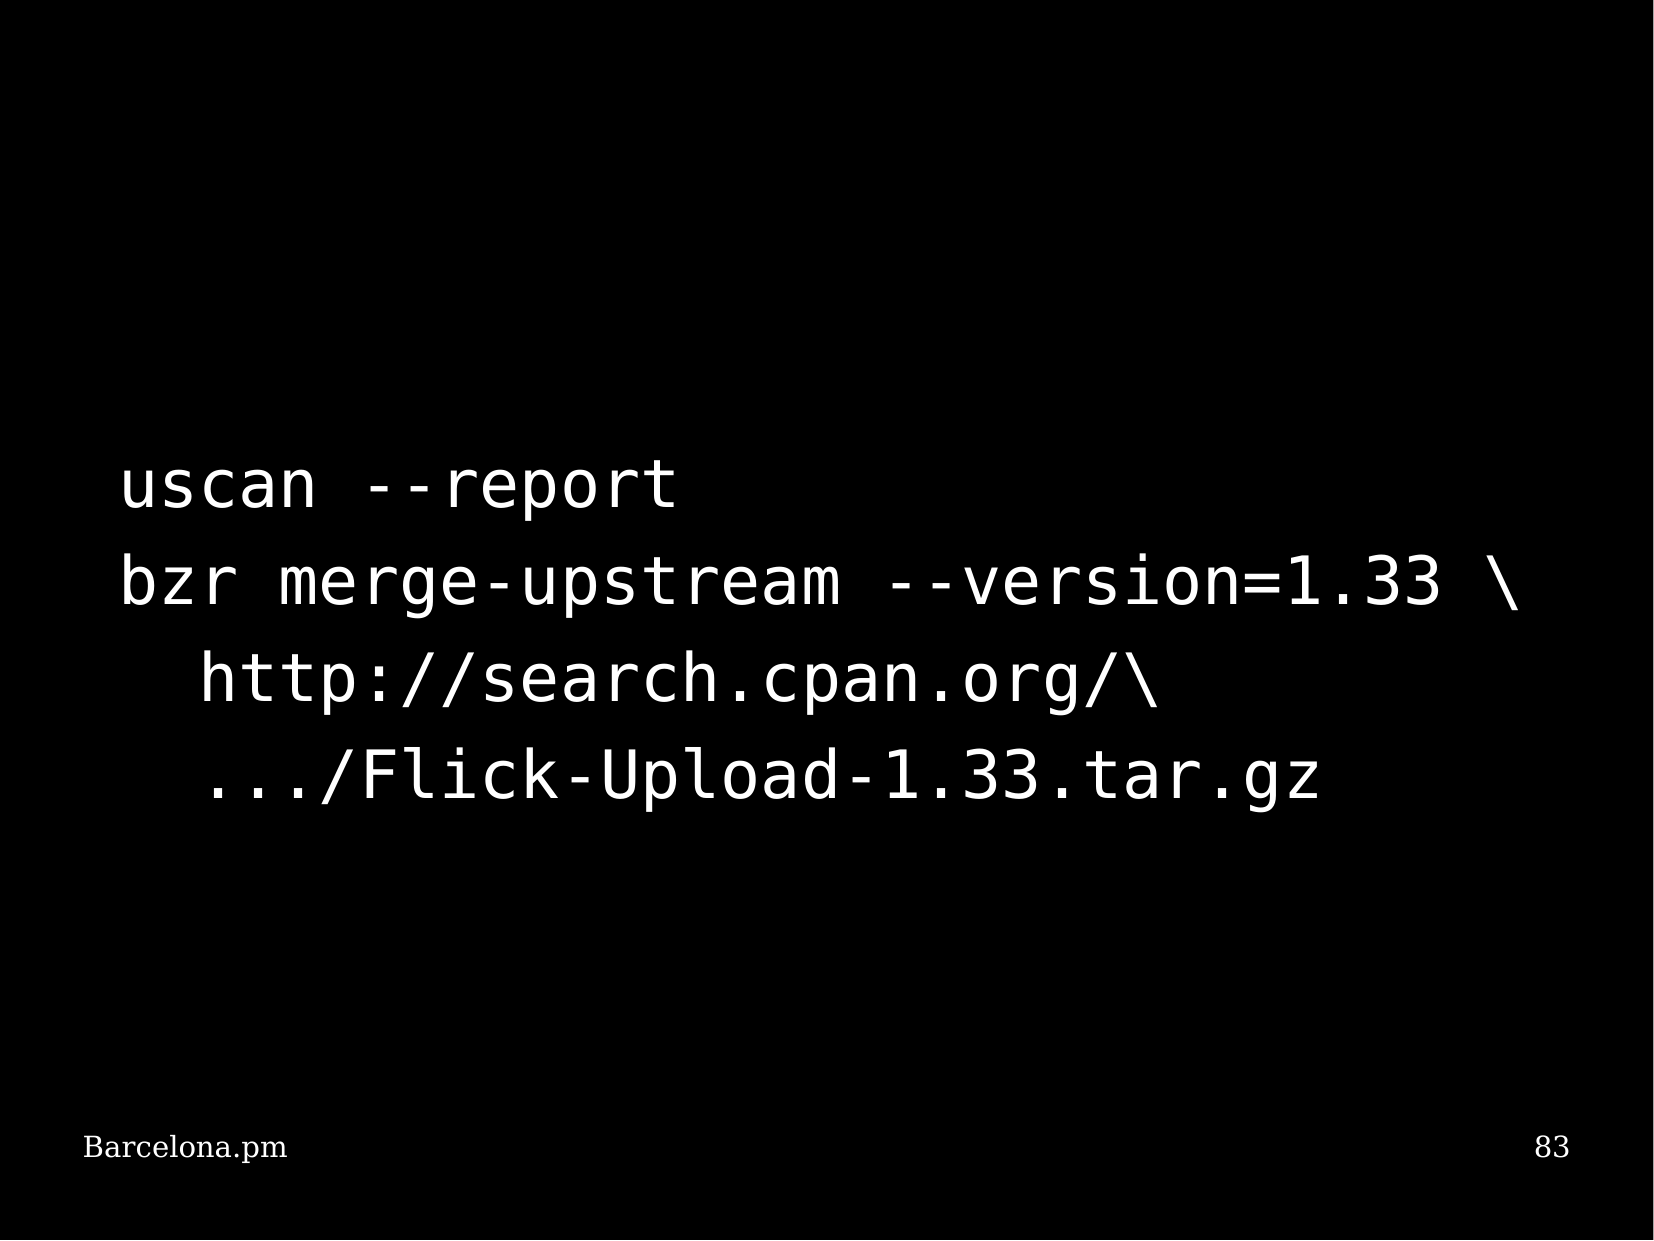

# uscan --report bzr merge-upstream --version=1.33 \ http://search.cpan.org/\ .../Flick-Upload-1.33.tar.gz
Barcelona.pm
83